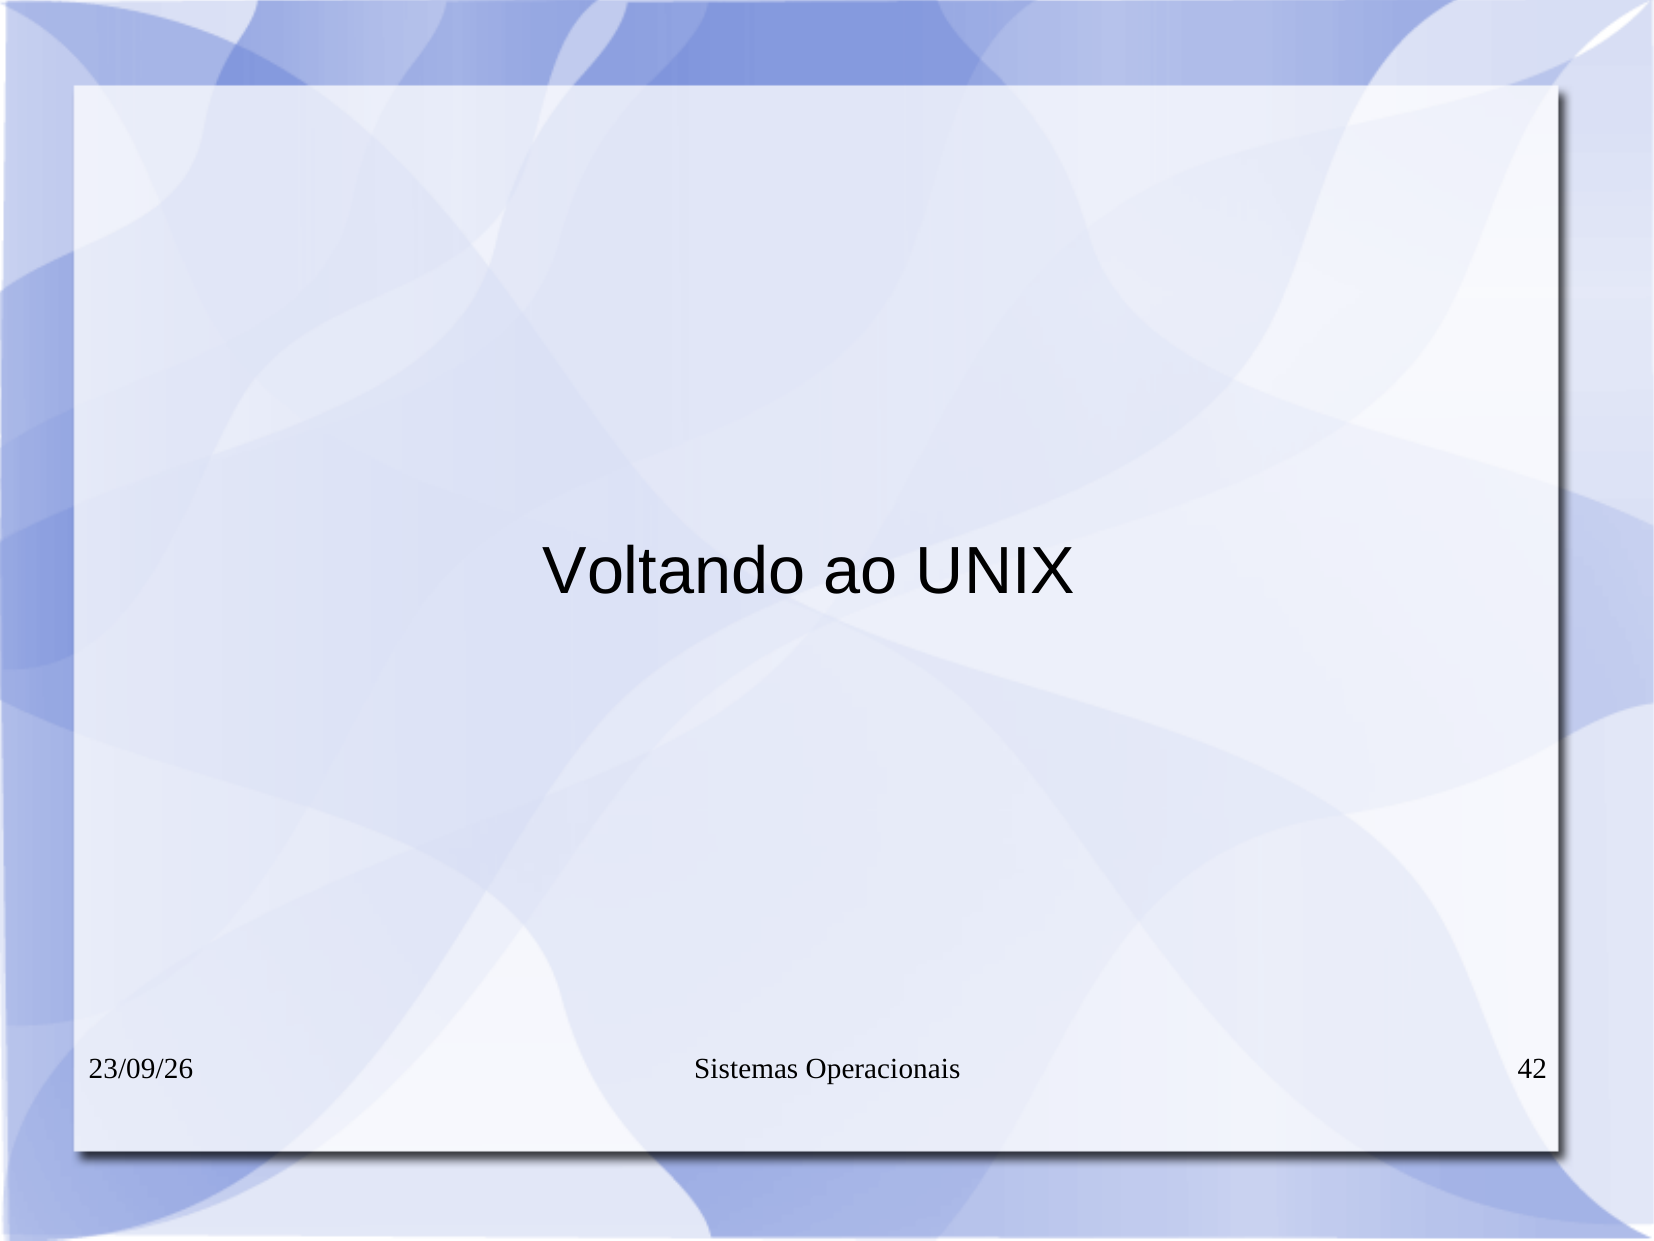

# Voltando ao UNIX
Sistemas Operacionais
42